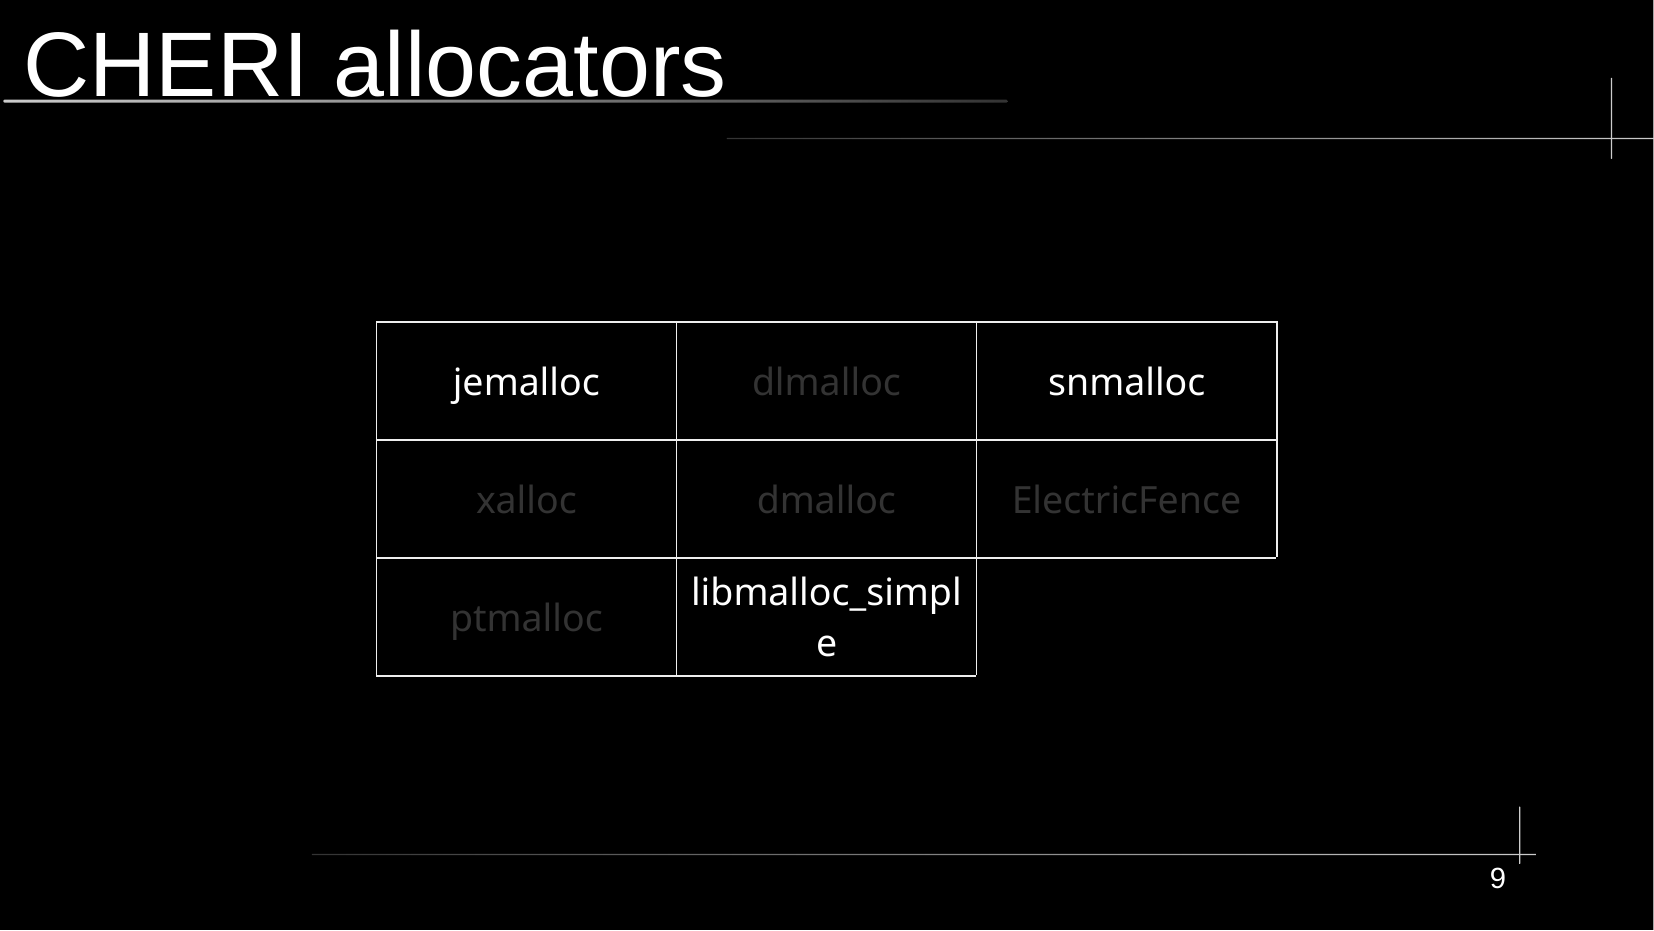

# CHERI allocators
| jemalloc | dlmalloc | snmalloc |
| --- | --- | --- |
| xalloc | dmalloc | ElectricFence |
| ptmalloc | libmalloc\_simple | |
9